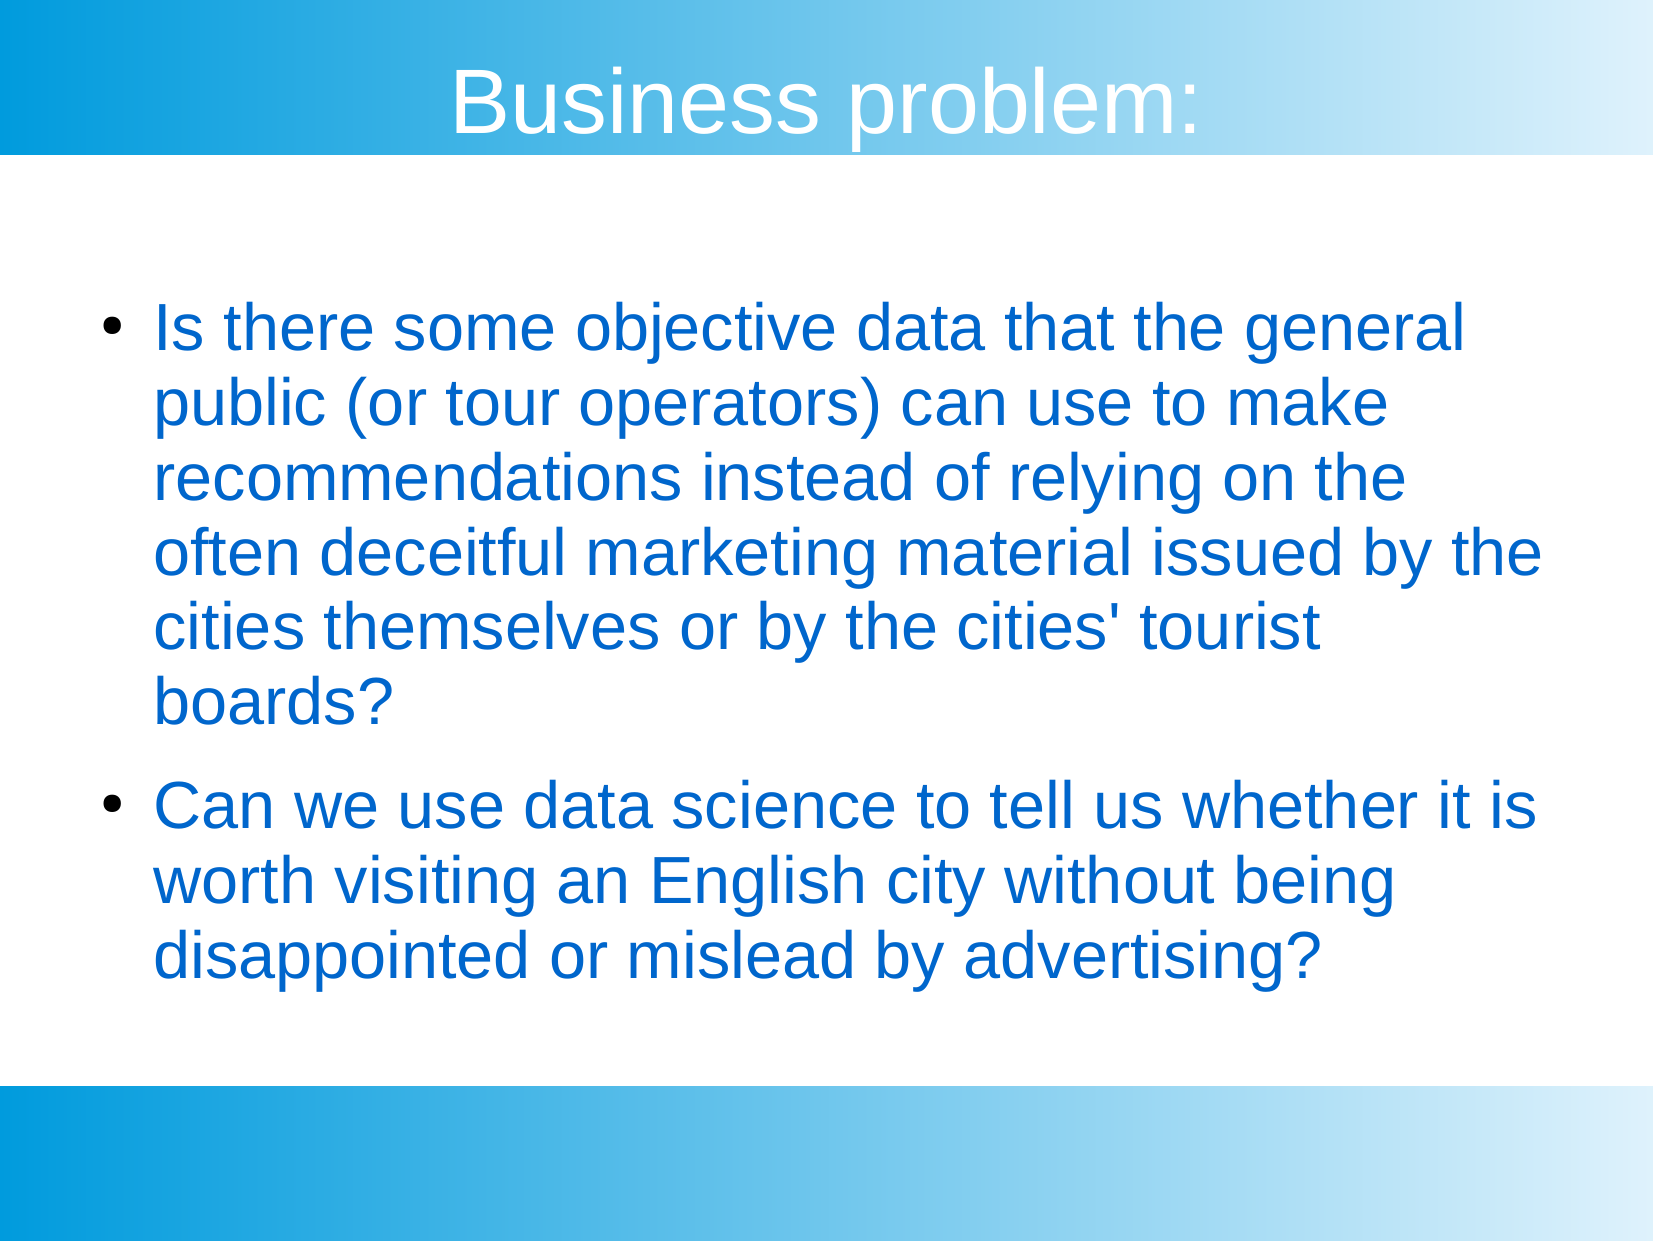

# Business problem:
Is there some objective data that the general public (or tour operators) can use to make recommendations instead of relying on the often deceitful marketing material issued by the cities themselves or by the cities' tourist boards?
Can we use data science to tell us whether it is worth visiting an English city without being disappointed or mislead by advertising?